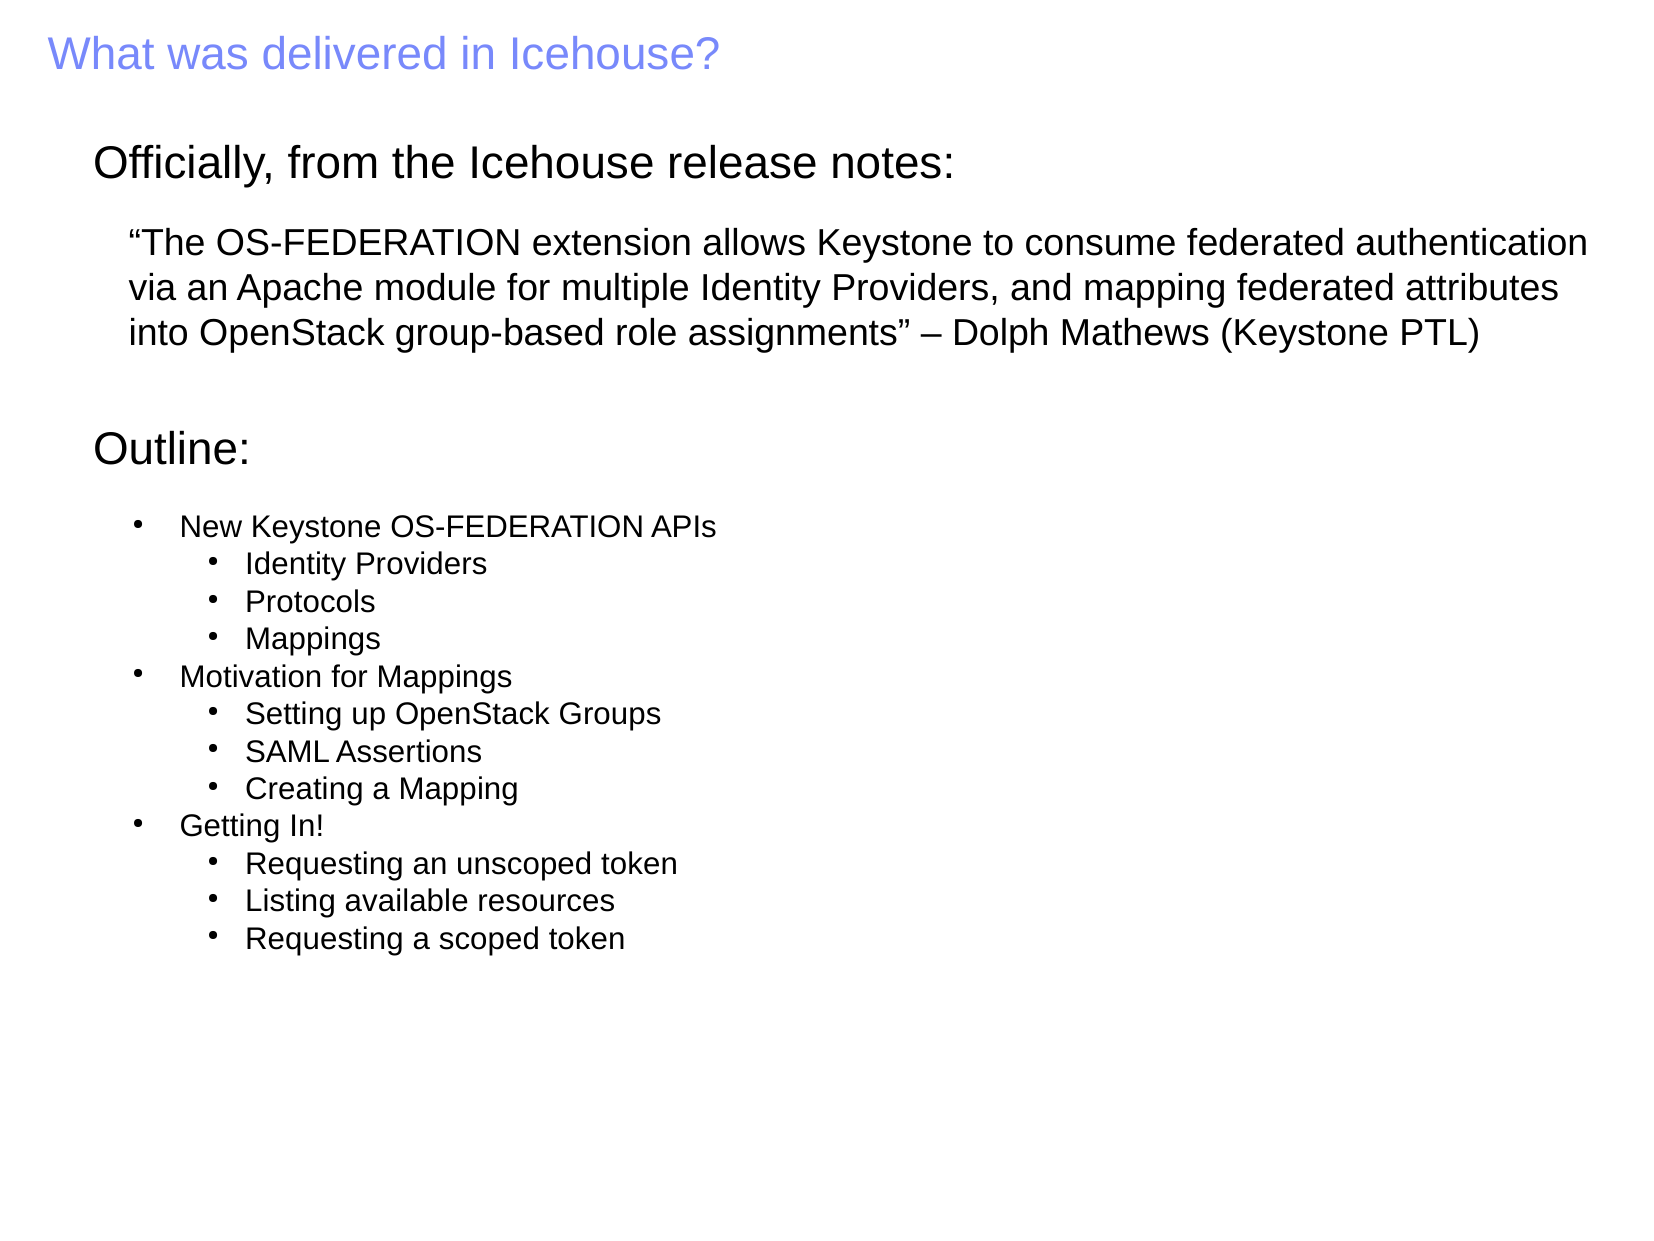

What was delivered in Icehouse?
Officially, from the Icehouse release notes:
“The OS-FEDERATION extension allows Keystone to consume federated authentication via an Apache module for multiple Identity Providers, and mapping federated attributes into OpenStack group-based role assignments” – Dolph Mathews (Keystone PTL)
Outline:
New Keystone OS-FEDERATION APIs
Identity Providers
Protocols
Mappings
Motivation for Mappings
Setting up OpenStack Groups
SAML Assertions
Creating a Mapping
Getting In!
Requesting an unscoped token
Listing available resources
Requesting a scoped token